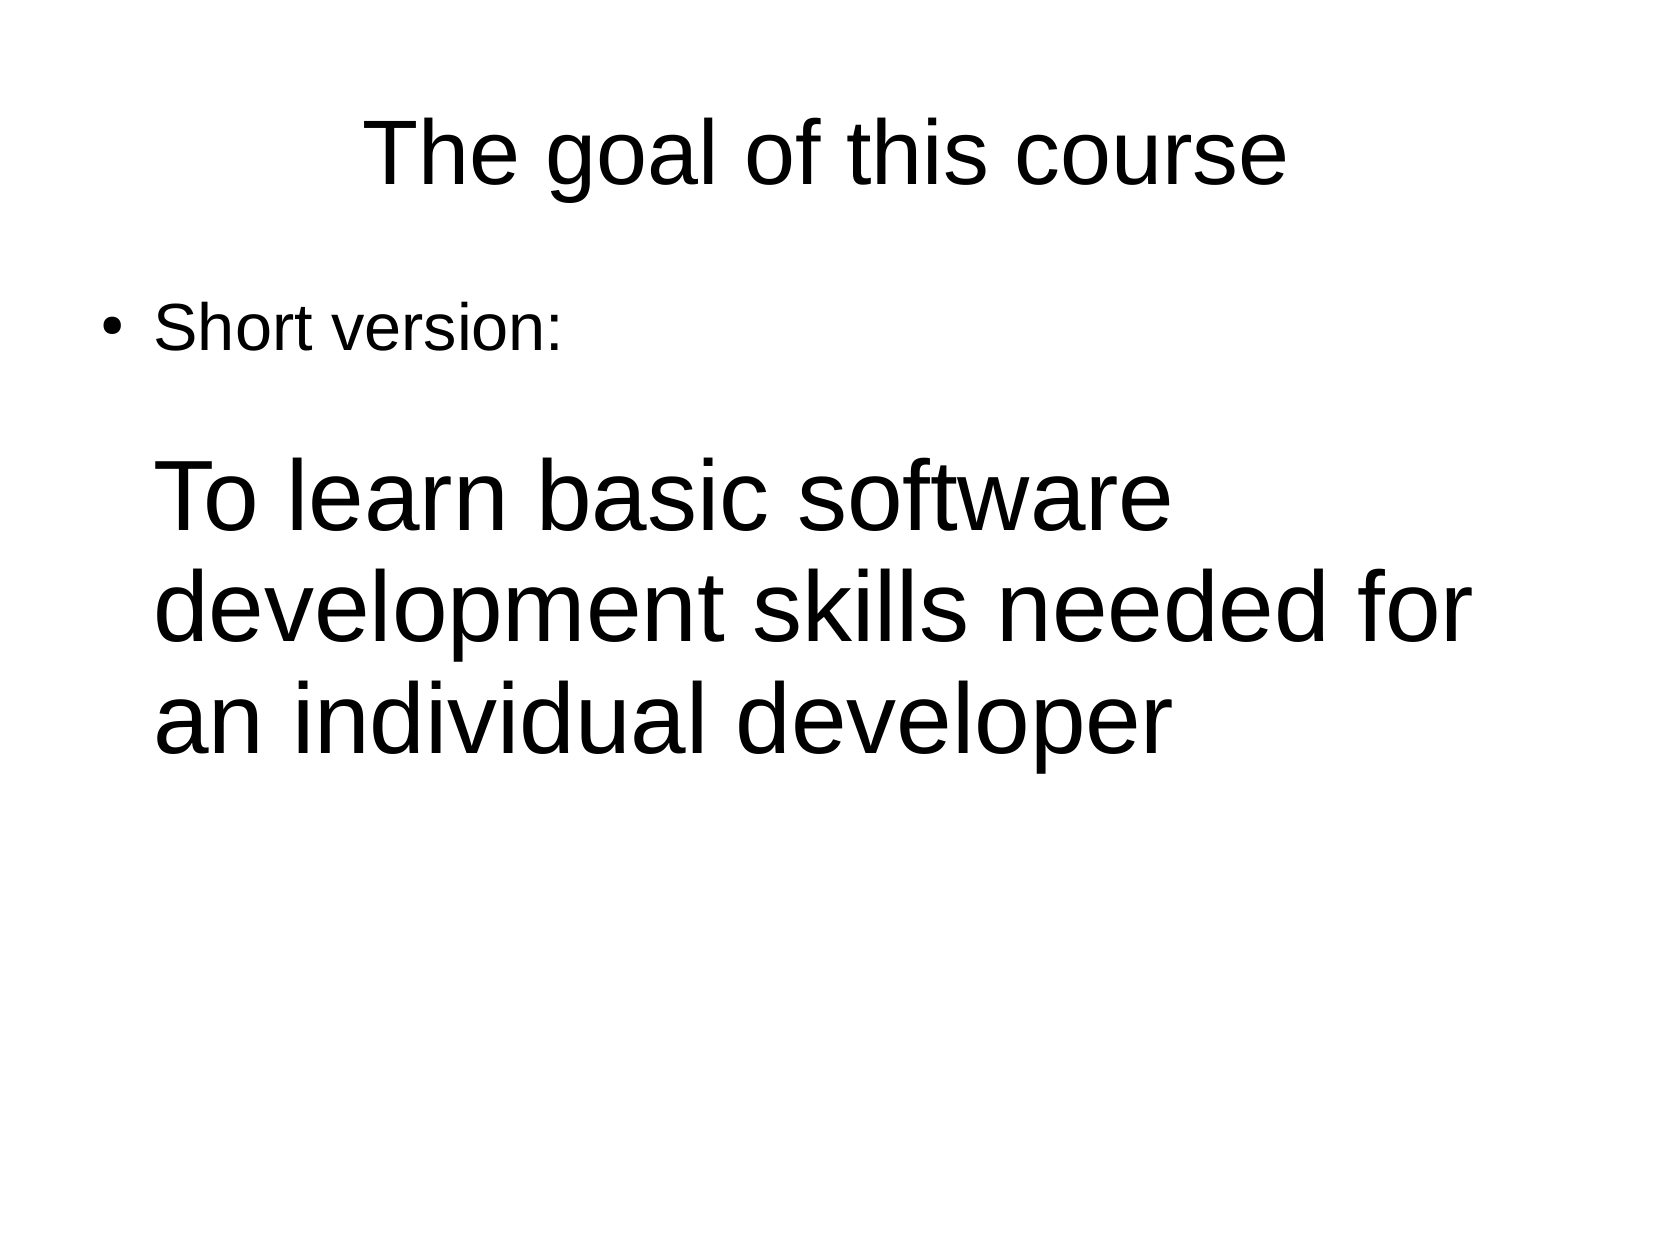

# The goal of this course
Short version:
To learn basic software development skills needed for an individual developer